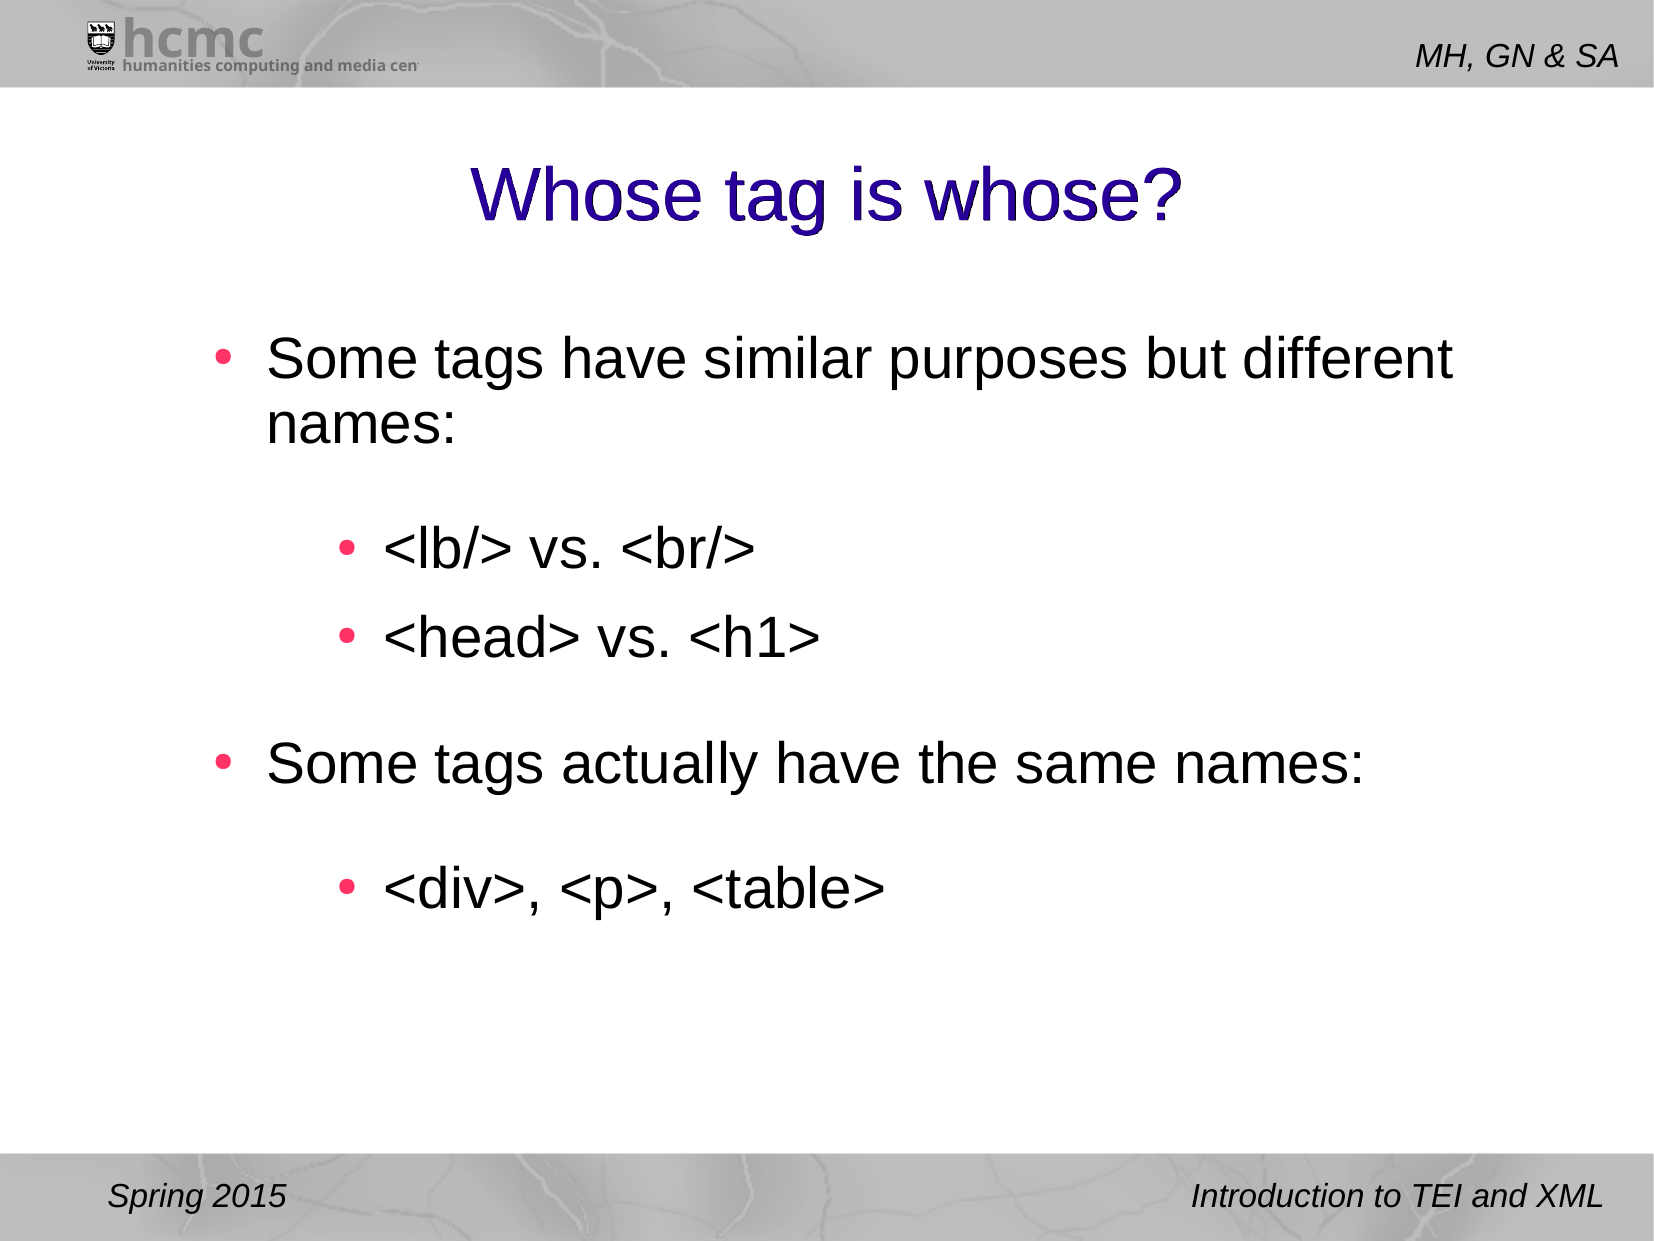

# Whose tag is whose?
Some tags have similar purposes but different names:
<lb/> vs. <br/>
<head> vs. <h1>
Some tags actually have the same names:
<div>, <p>, <table>